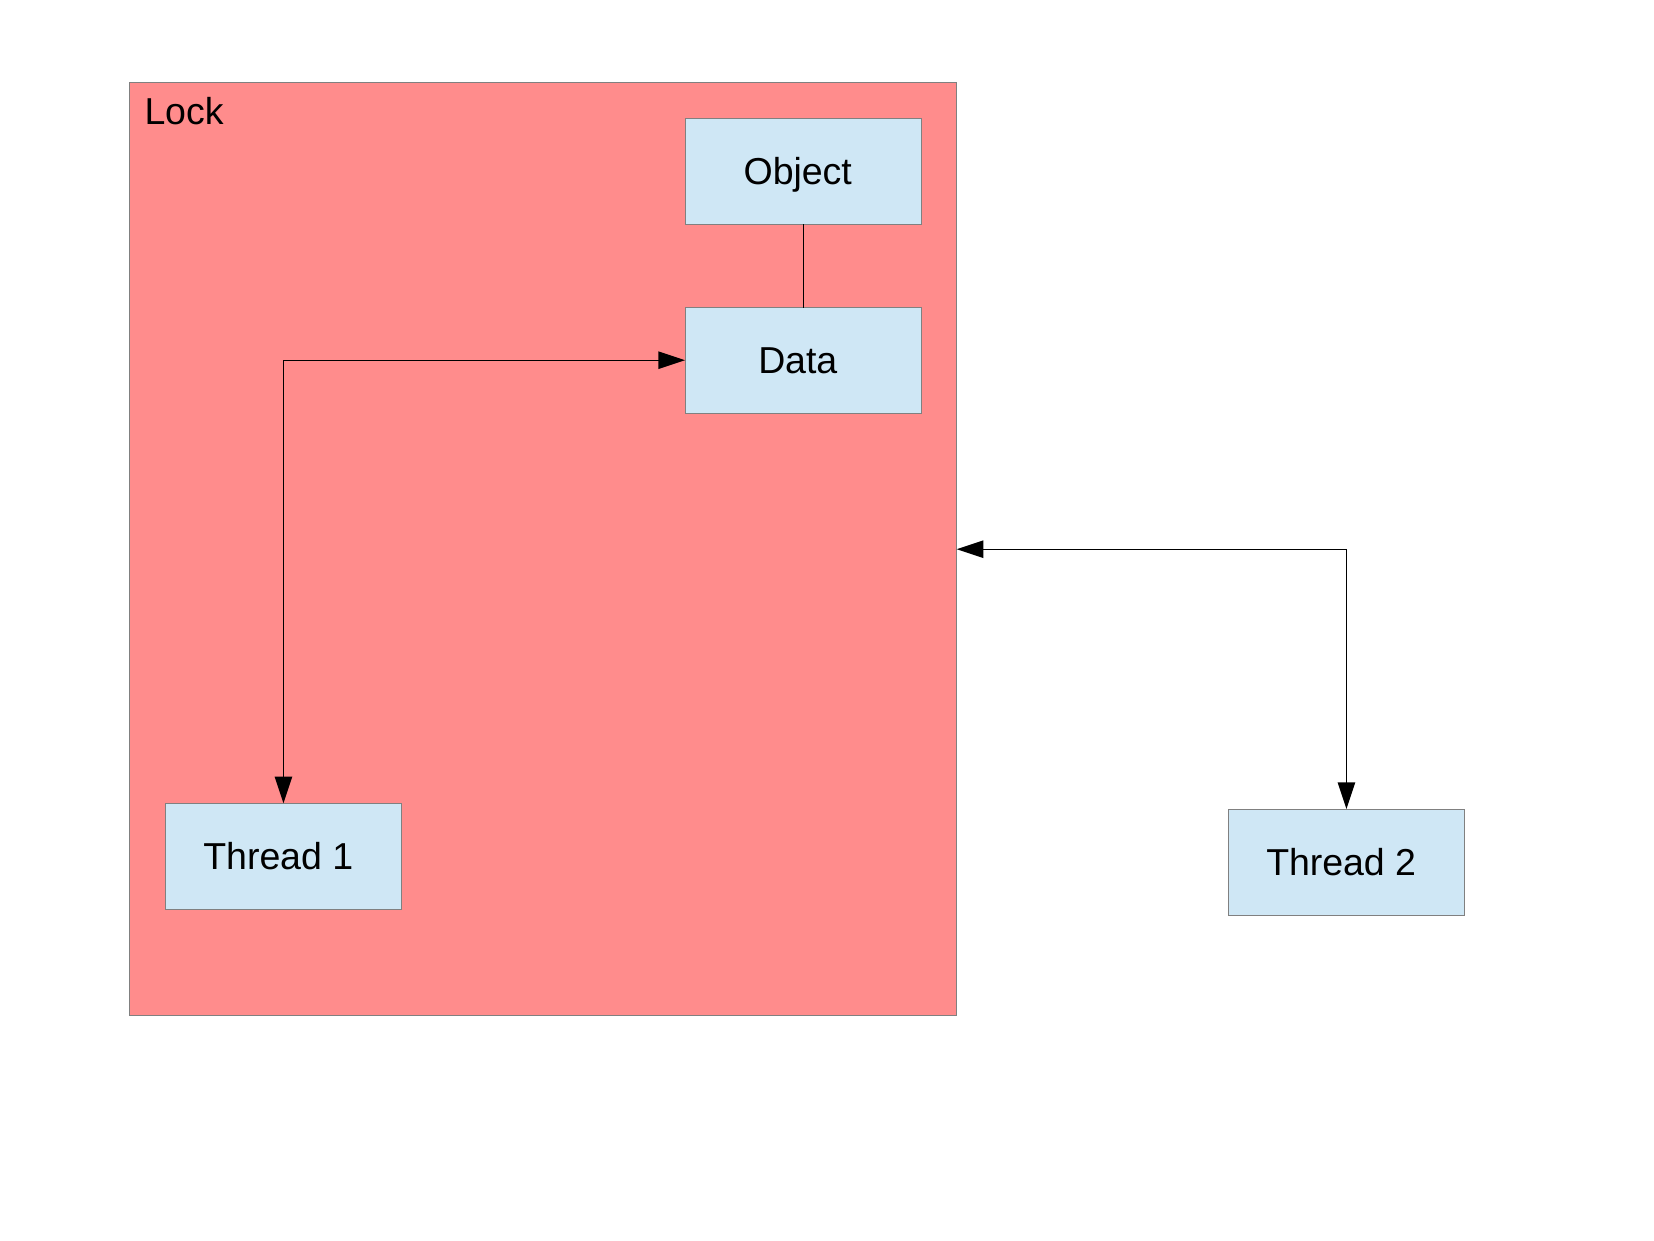

Lock
Object
Data
Thread 1
Thread 2